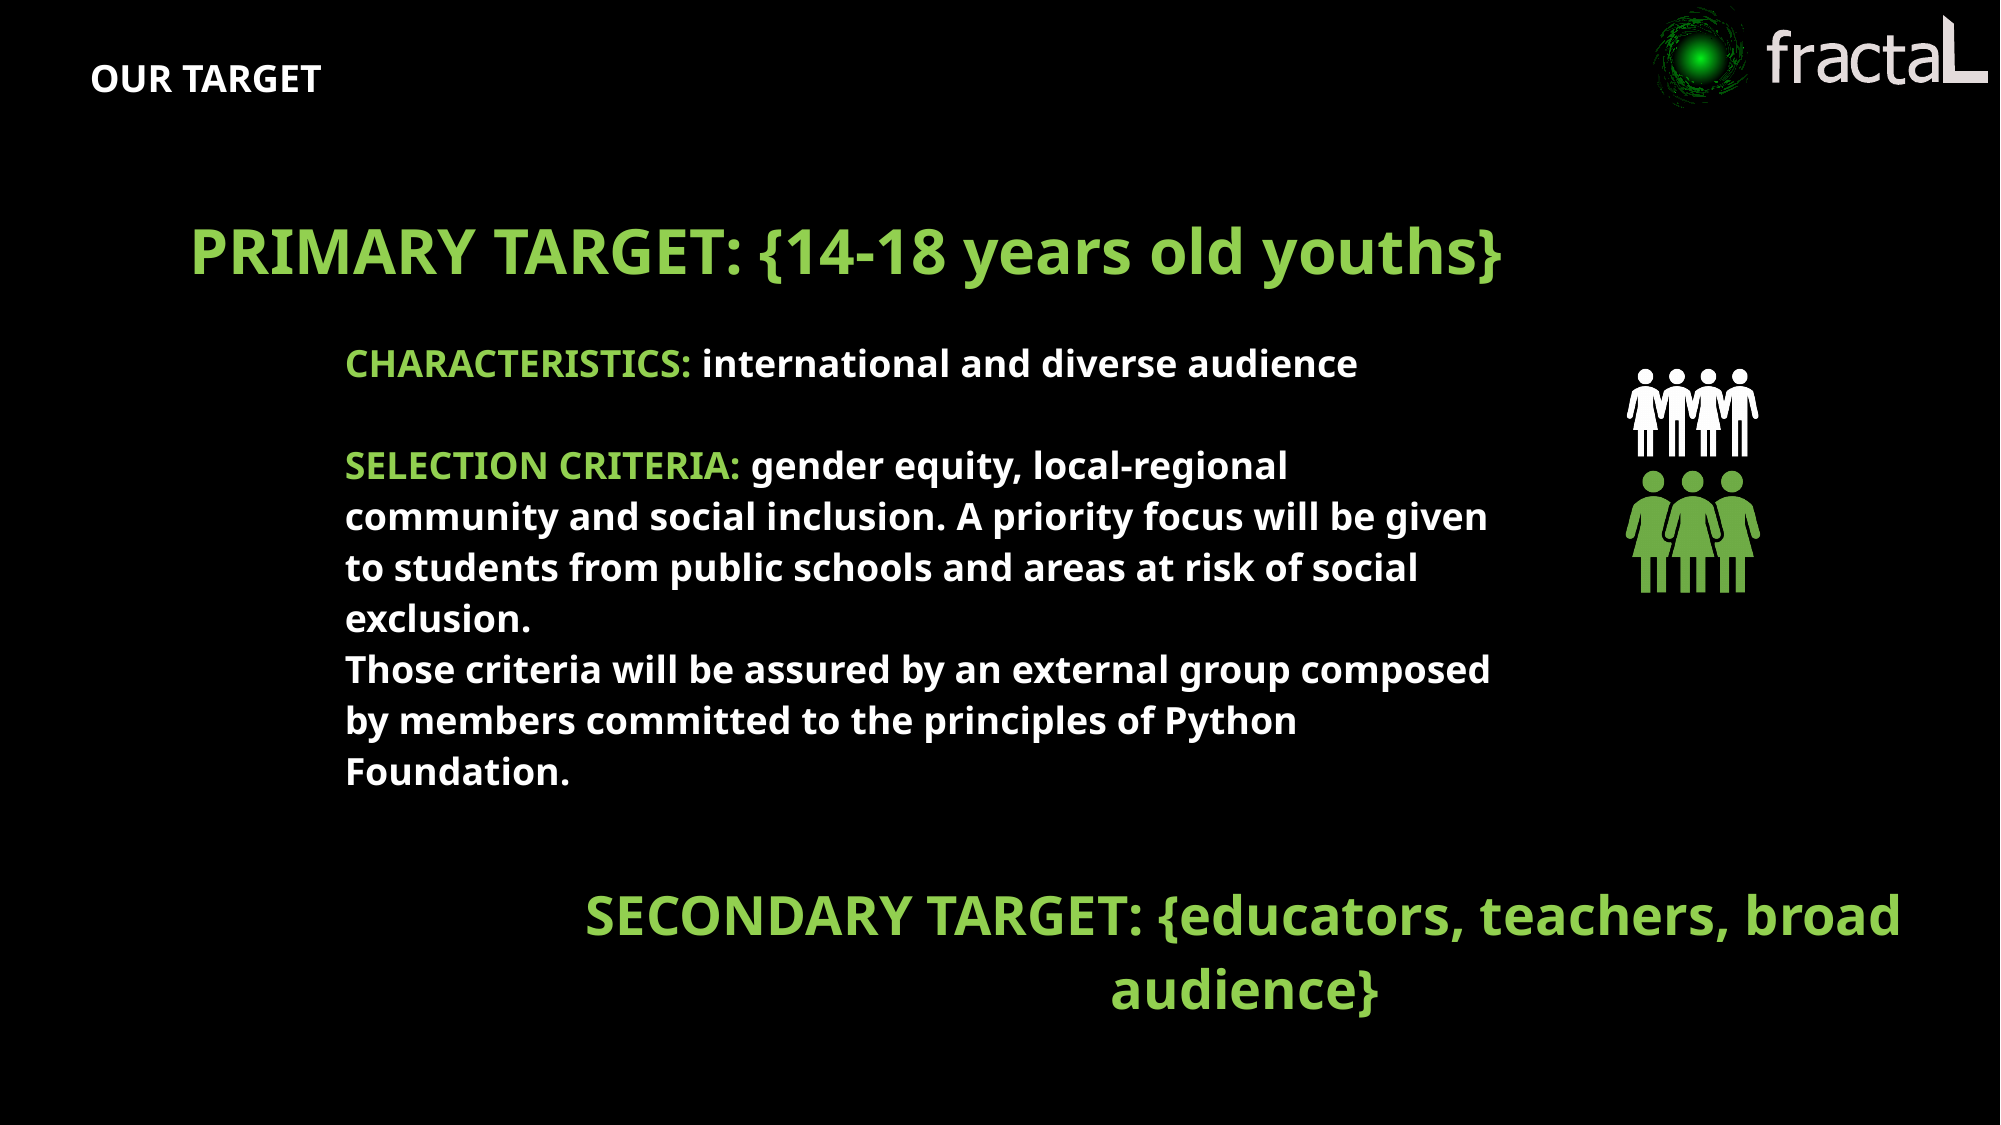

OUR TARGET
PRIMARY TARGET: {14-18 years old youths}
CHARACTERISTICS: international and diverse audience
SELECTION CRITERIA: gender equity, local-regional community and social inclusion. A priority focus will be given to students from public schools and areas at risk of social exclusion.
Those criteria will be assured by an external group composed by members committed to the principles of Python Foundation.
SECONDARY TARGET: {educators, teachers, broad audience}